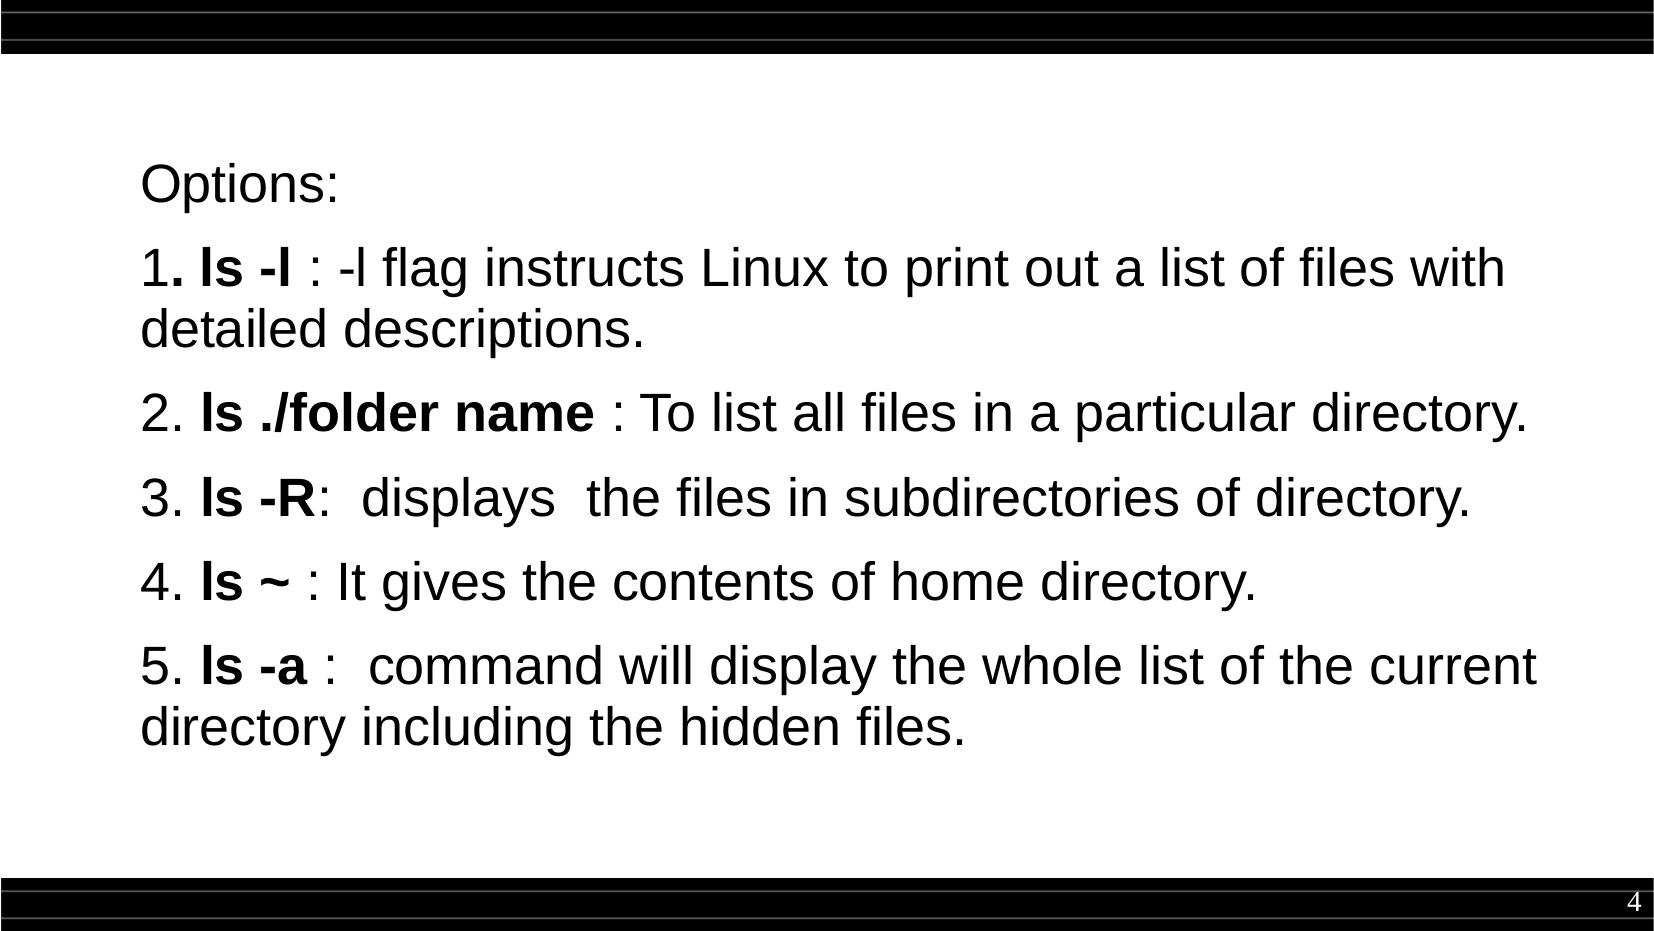

# Options:
1. ls -l : -l flag instructs Linux to print out a list of files with detailed descriptions.
2. ls ./folder name : To list all files in a particular directory.
3. ls -R: displays the files in subdirectories of directory.
4. ls ~ : It gives the contents of home directory.
5. ls -a : command will display the whole list of the current directory including the hidden files.